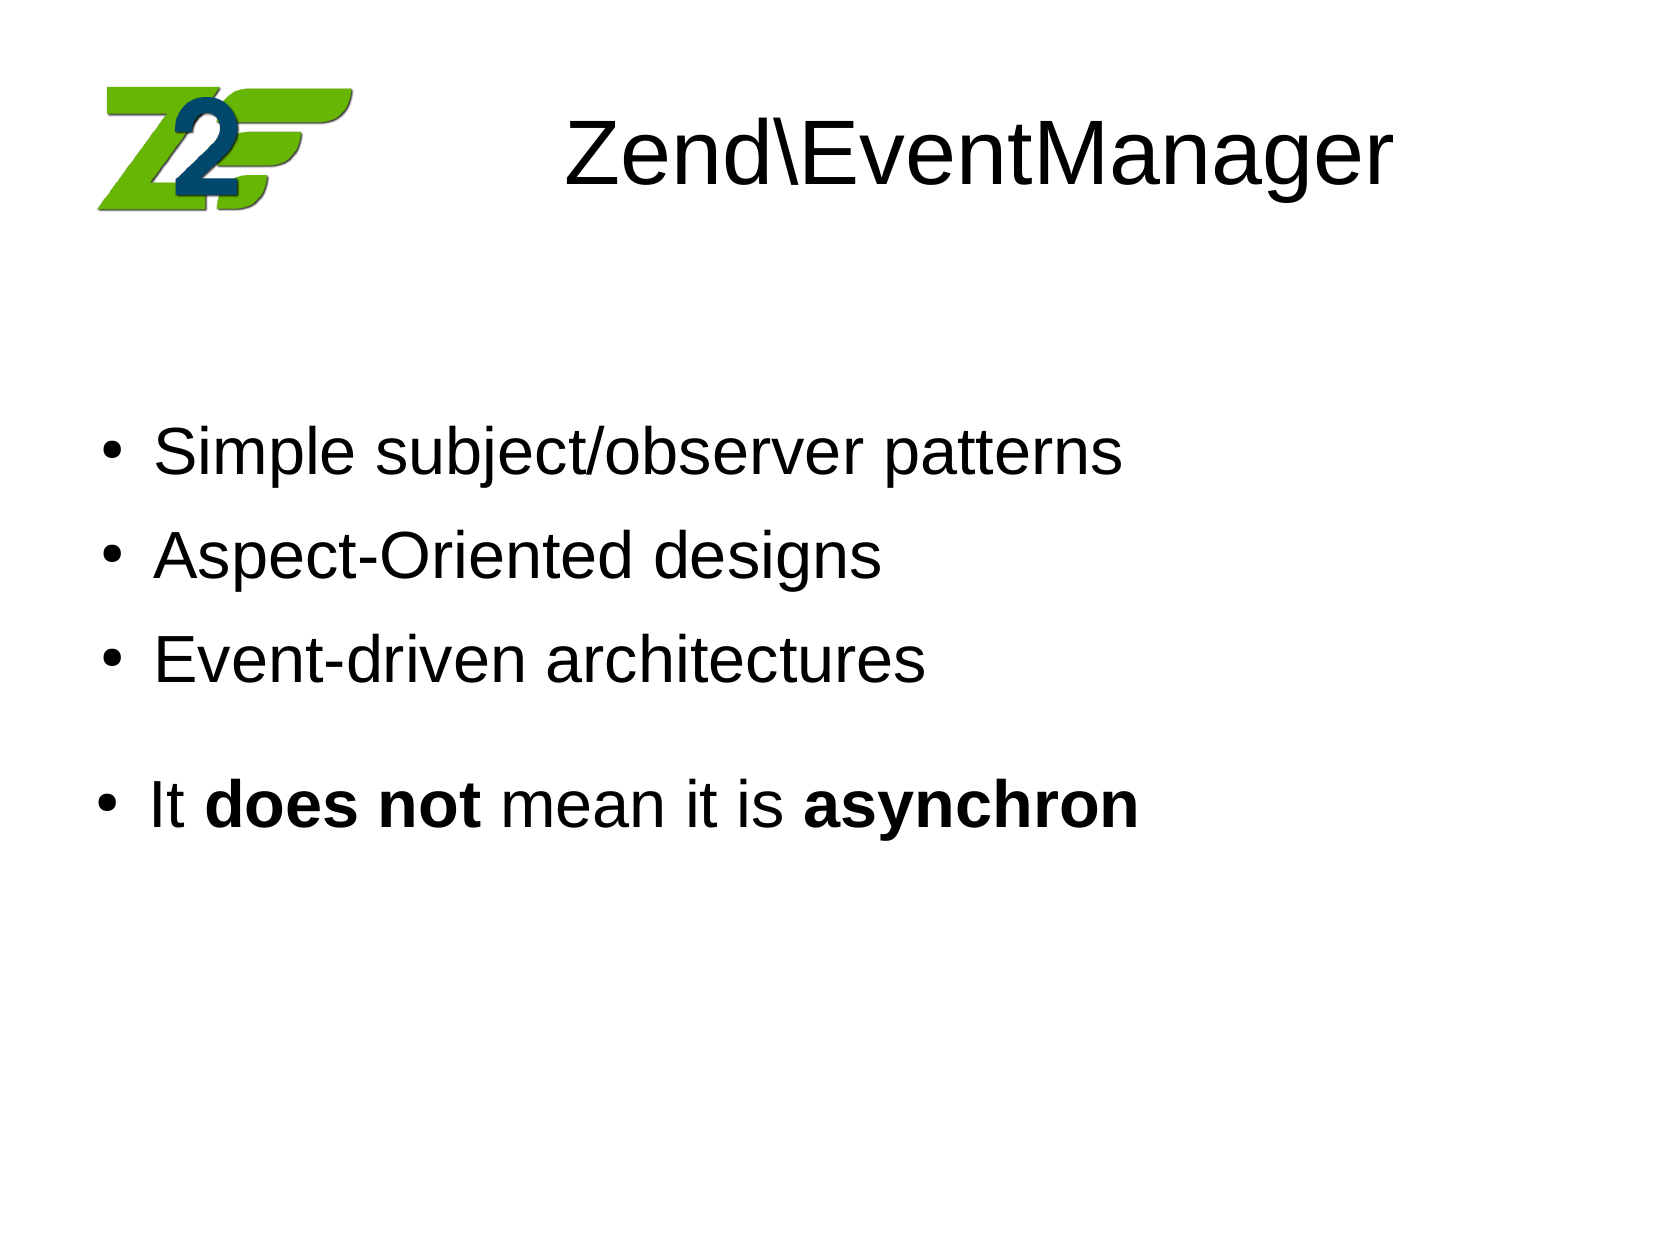

# Zend\EventManager
Simple subject/observer patterns
Aspect-Oriented designs
Event-driven architectures
It does not mean it is asynchron